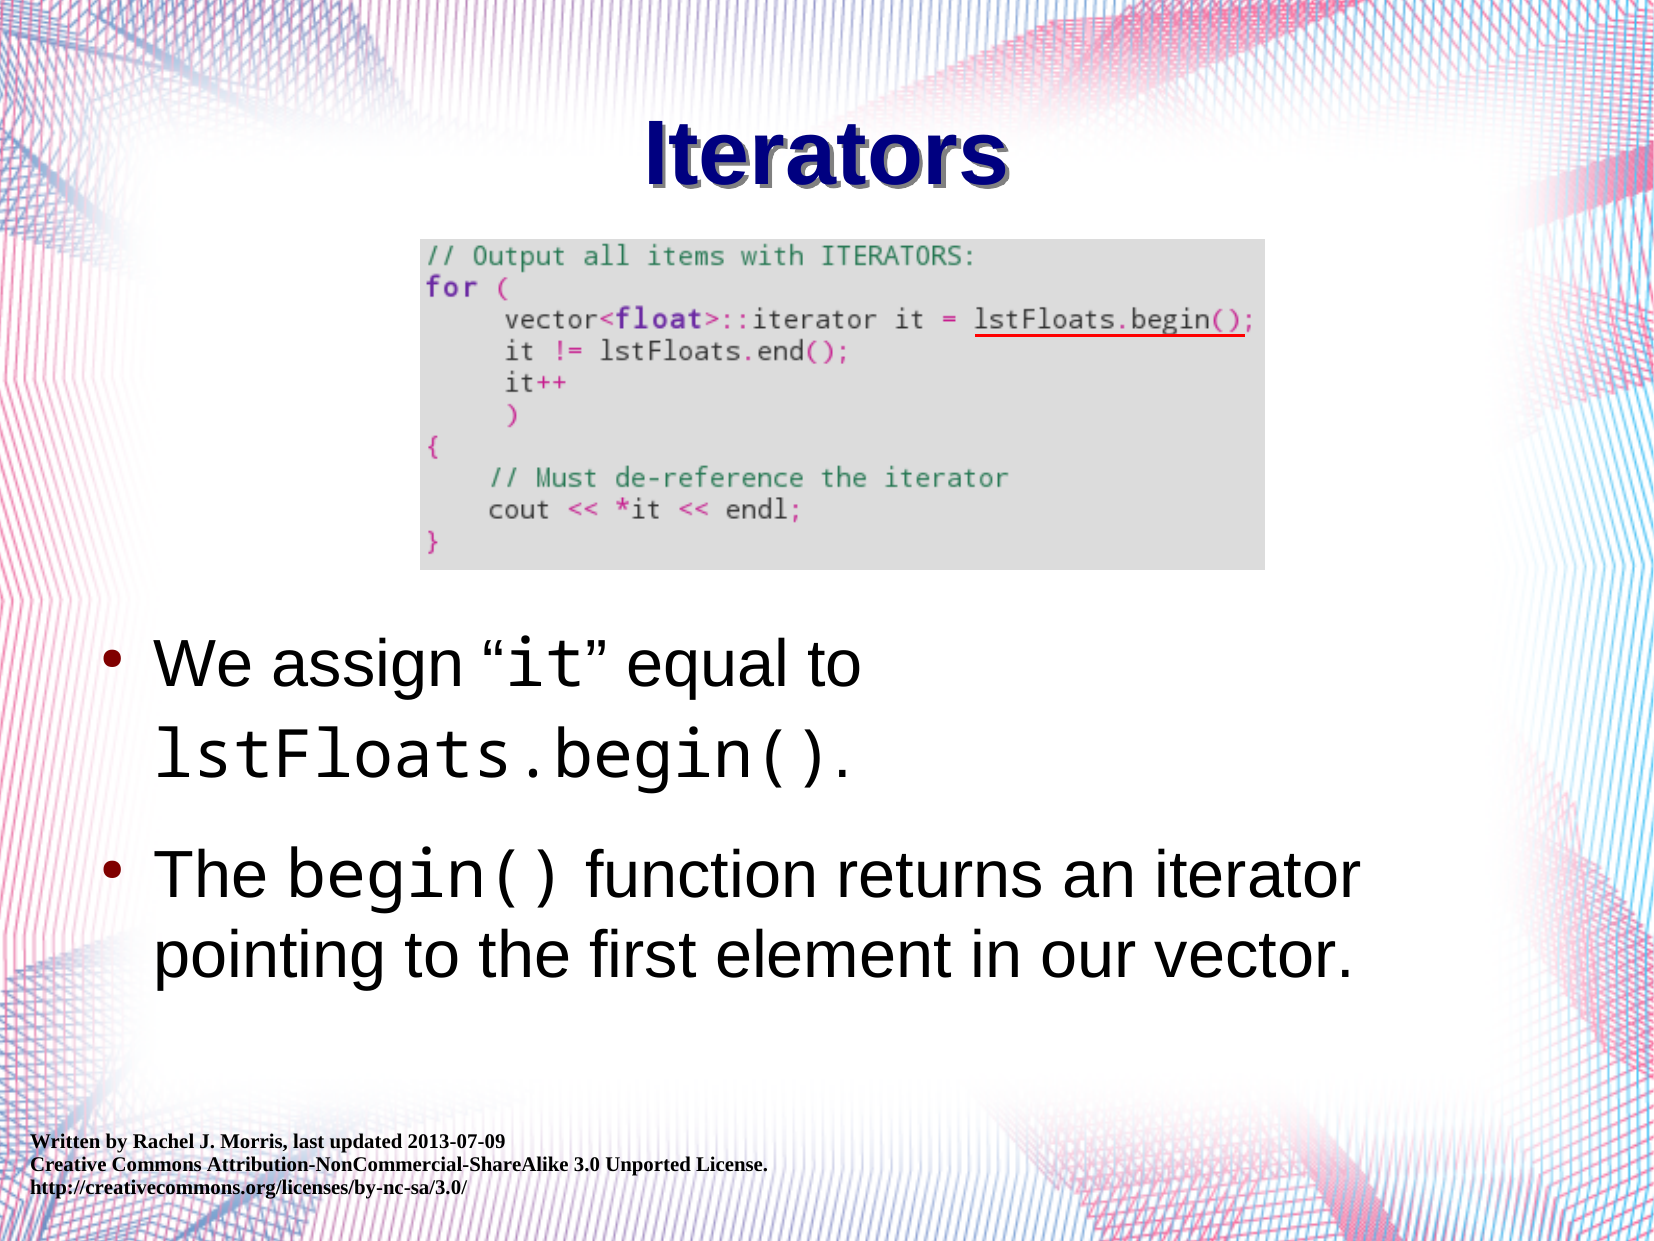

# Iterators
We assign “it” equal to lstFloats.begin().
The begin() function returns an iterator pointing to the first element in our vector.